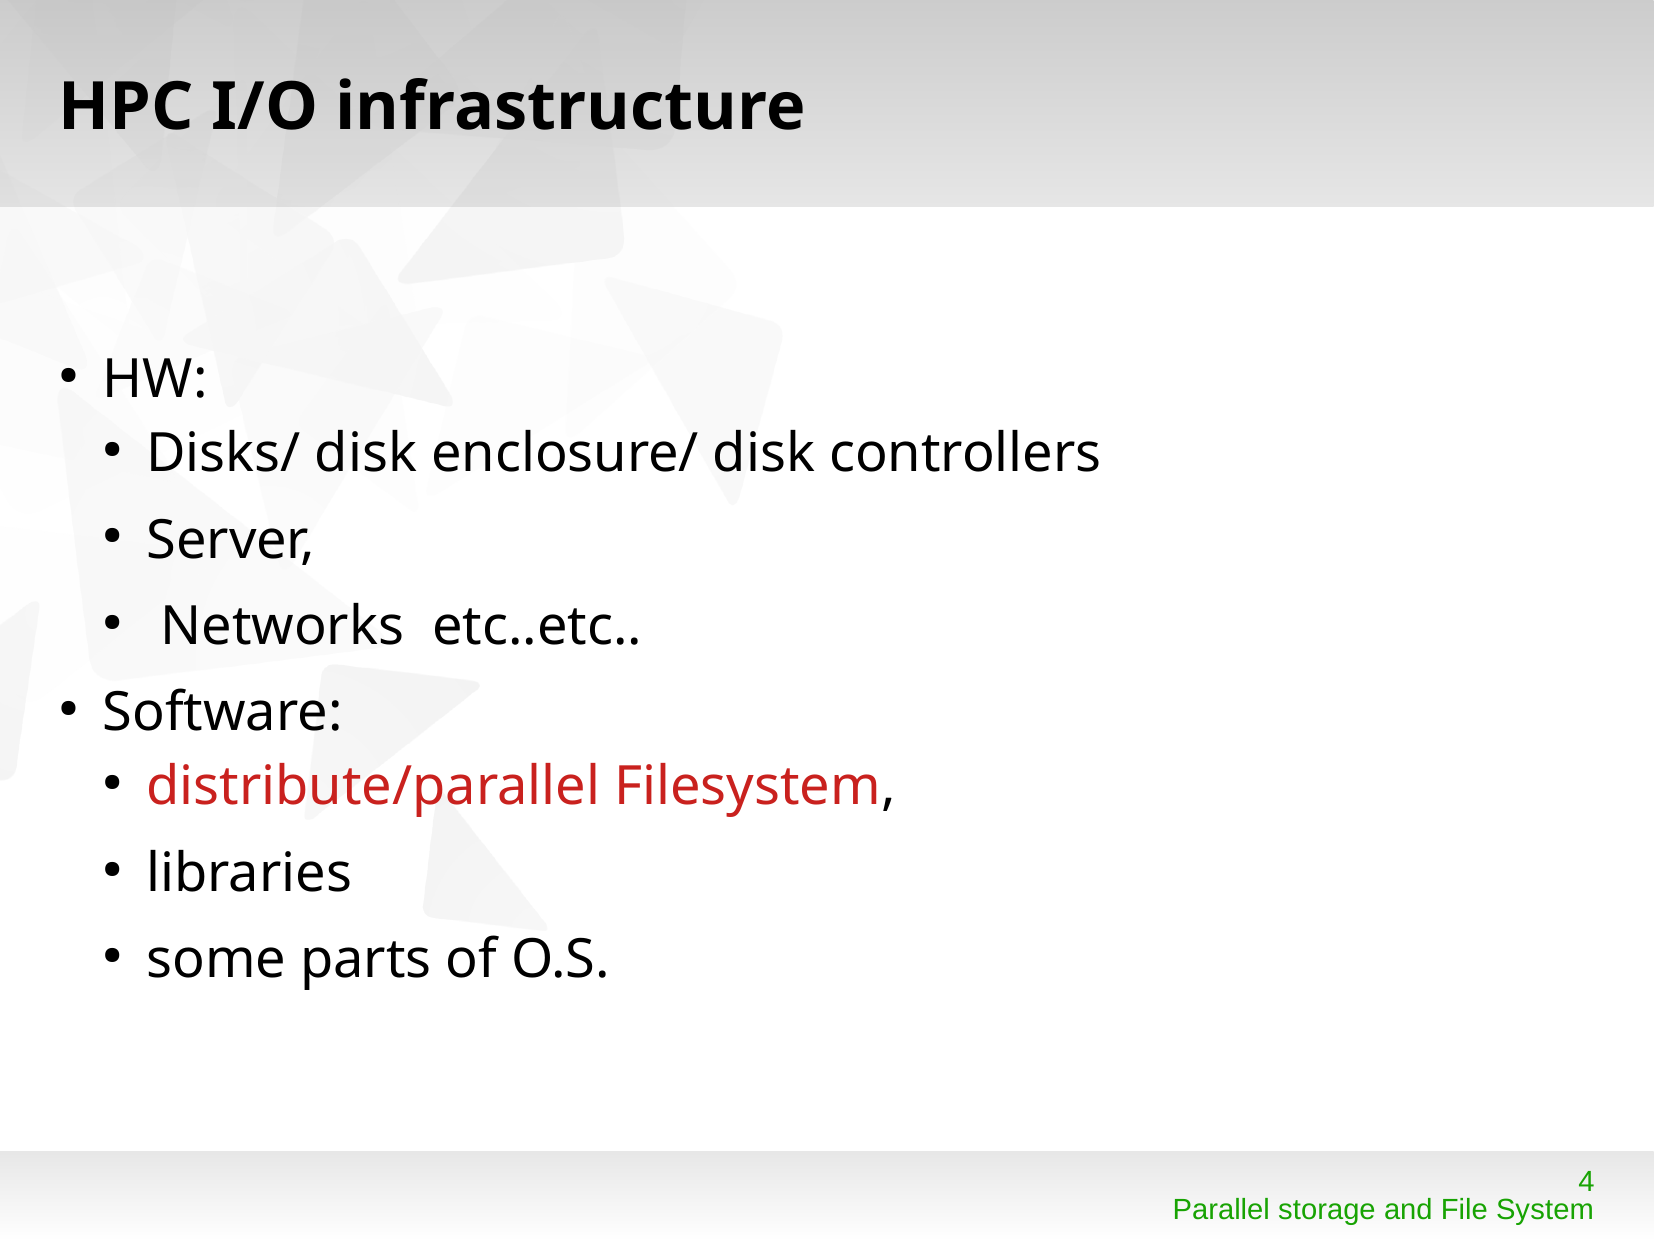

# HPC I/O infrastructure
HW:
Disks/ disk enclosure/ disk controllers
Server,
 Networks etc..etc..
Software:
distribute/parallel Filesystem,
libraries
some parts of O.S.
4
Parallel storage and File System